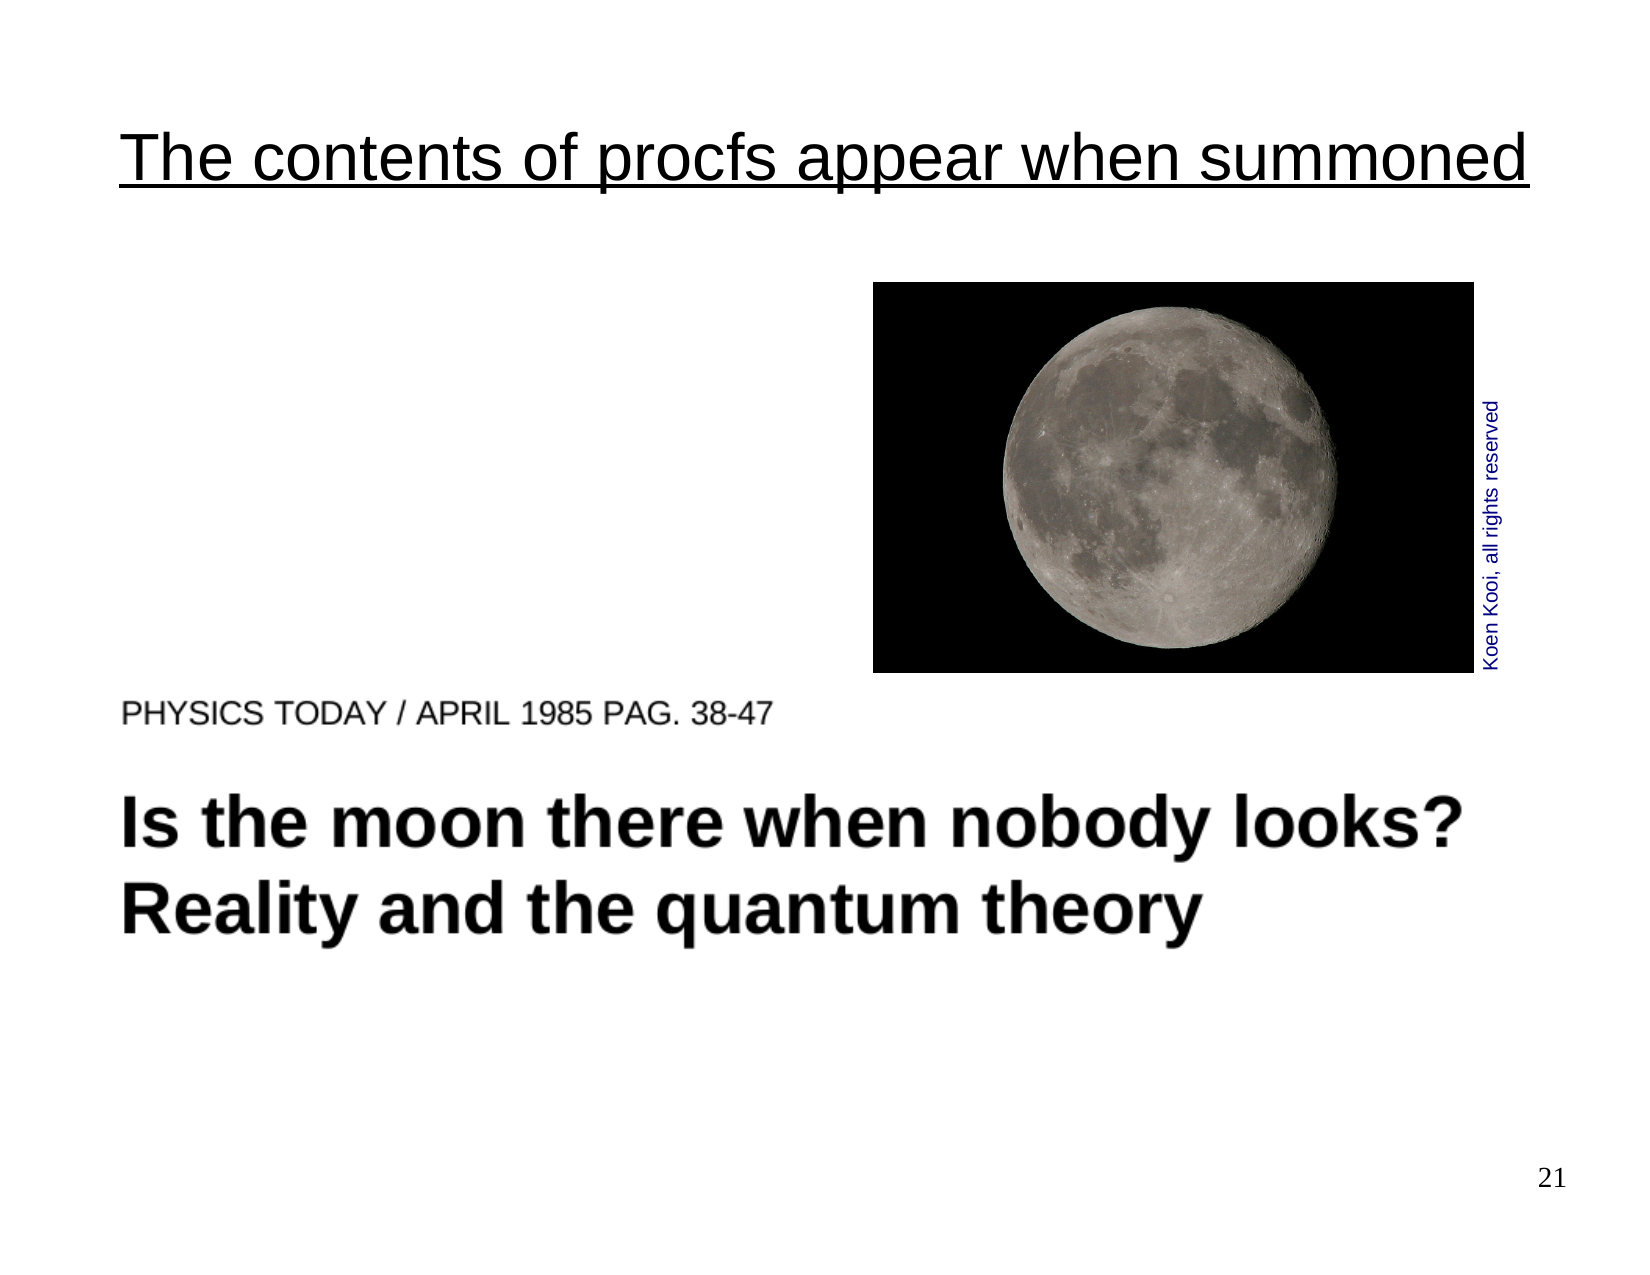

# The contents of procfs appear when summoned
Copyright 2006 Koen Kooi, all rights reserved
21